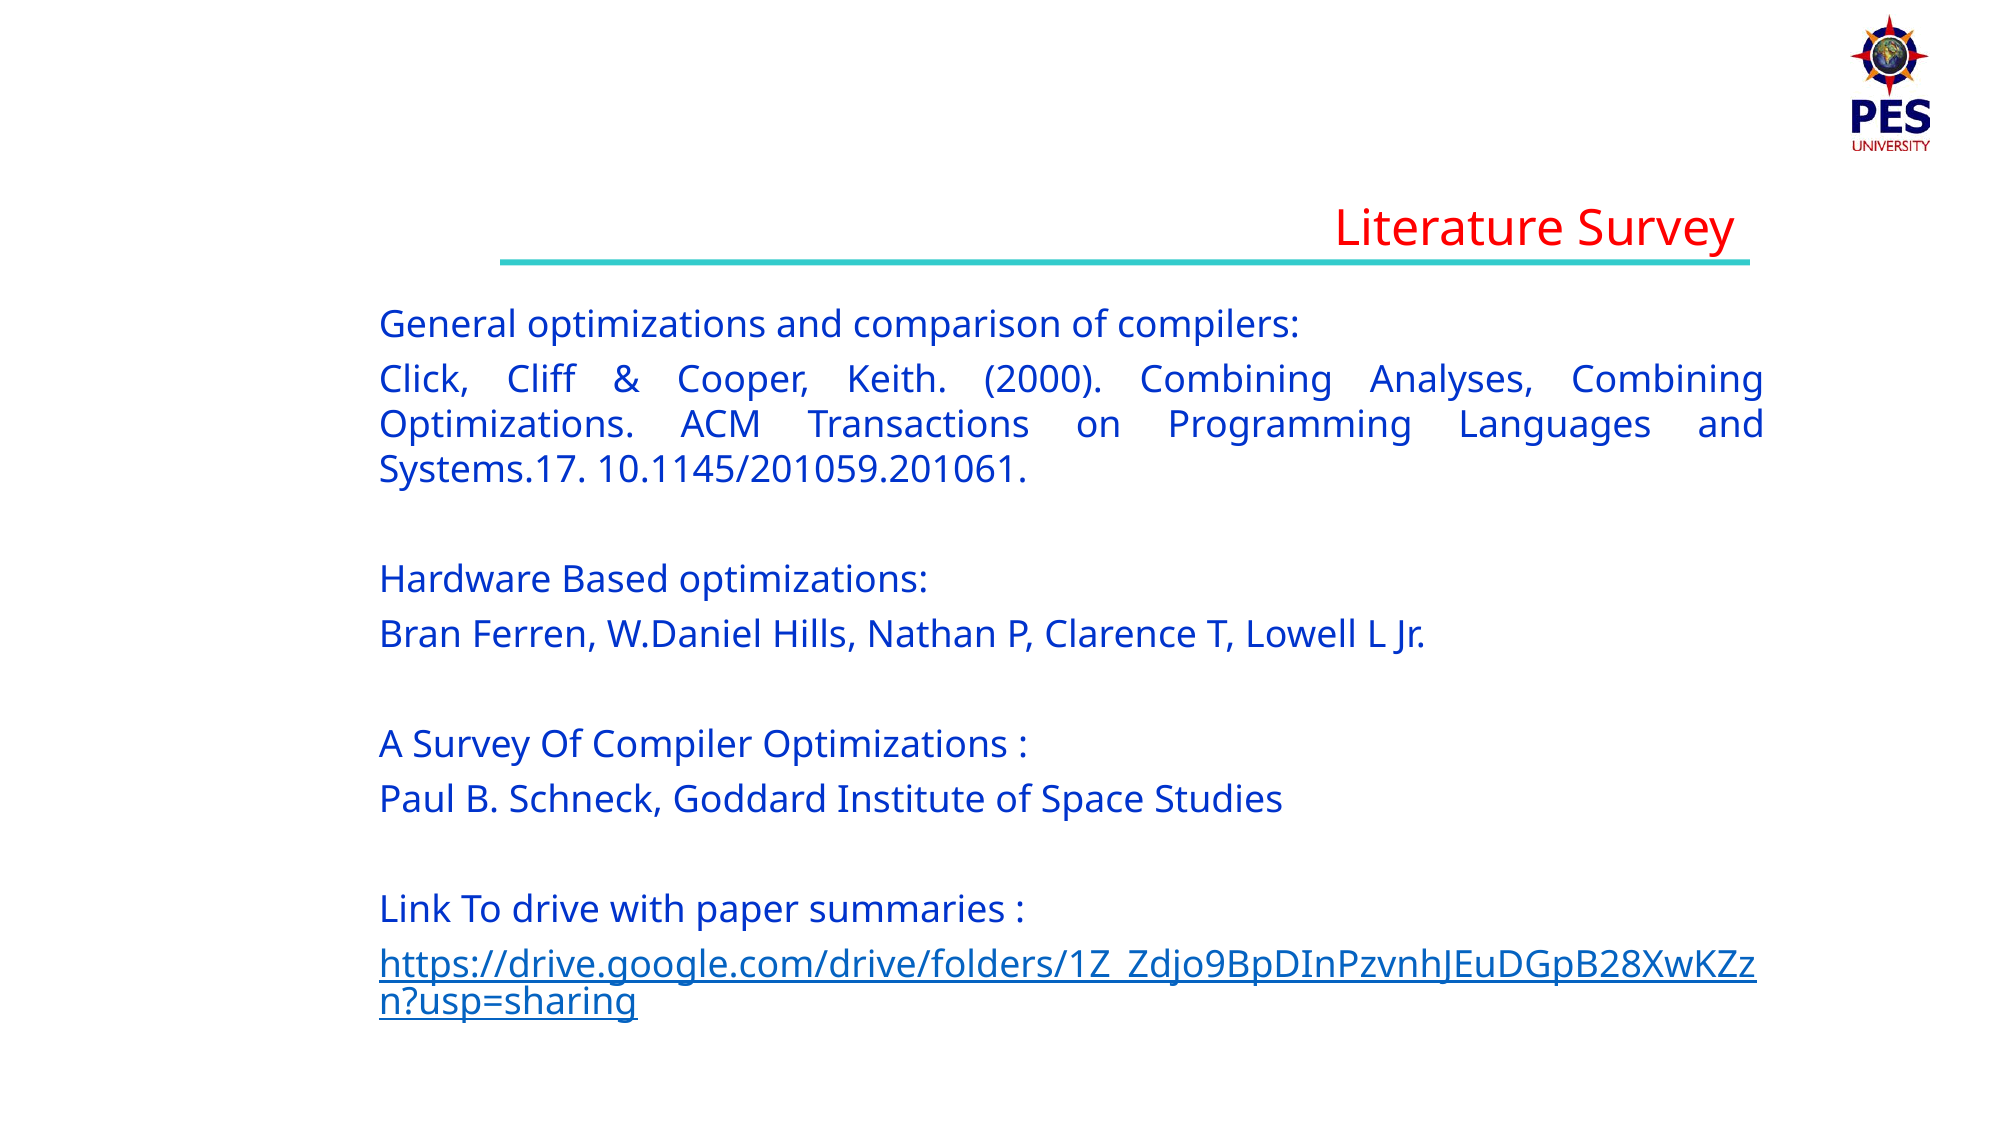

Literature Survey
General optimizations and comparison of compilers:
Click, Cliff & Cooper, Keith. (2000). Combining Analyses, Combining Optimizations. ACM Transactions on Programming Languages and Systems.17. 10.1145/201059.201061.
Hardware Based optimizations:
Bran Ferren, W.Daniel Hills, Nathan P, Clarence T, Lowell L Jr.
A Survey Of Compiler Optimizations :
Paul B. Schneck, Goddard Institute of Space Studies
Link To drive with paper summaries :
https://drive.google.com/drive/folders/1Z_Zdjo9BpDInPzvnhJEuDGpB28XwKZzn?usp=sharing